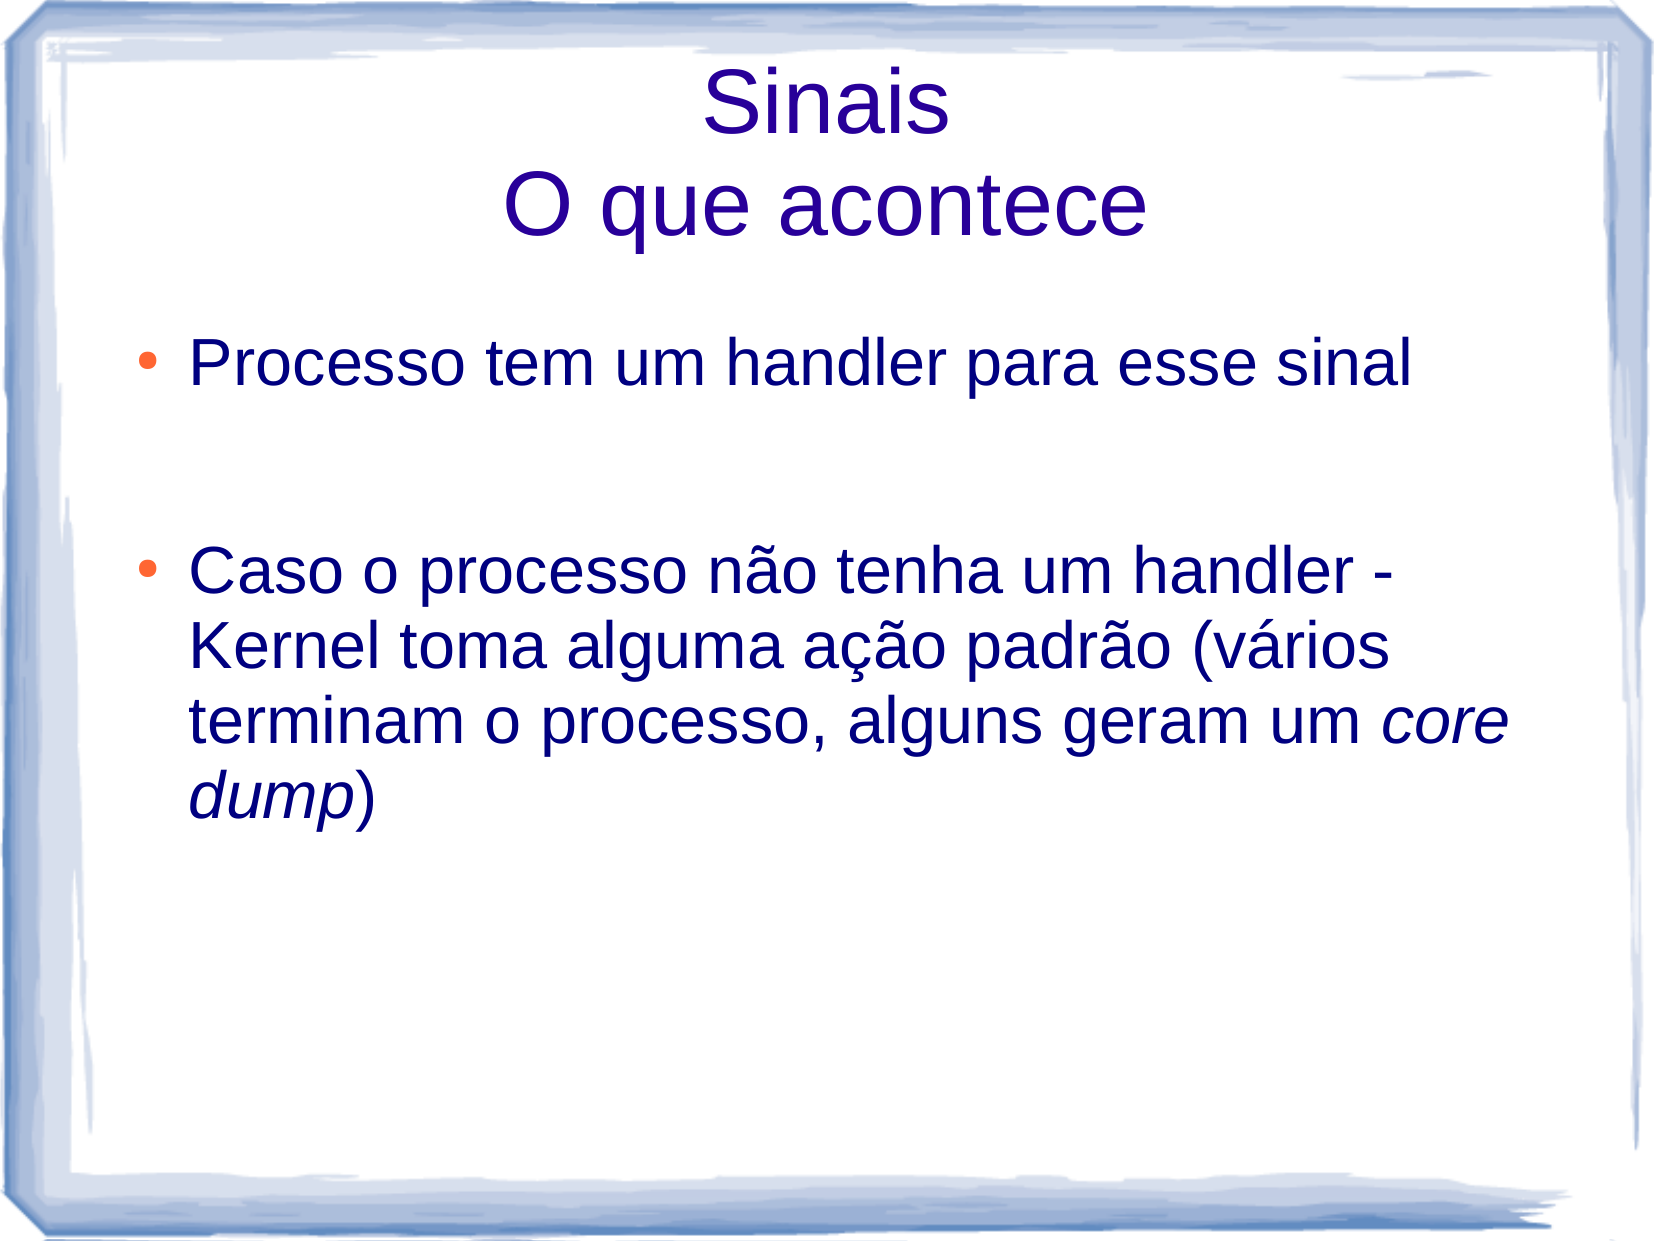

# Sinais O que acontece
Processo tem um handler para esse sinal
Caso o processo não tenha um handler - Kernel toma alguma ação padrão (vários terminam o processo, alguns geram um core dump)